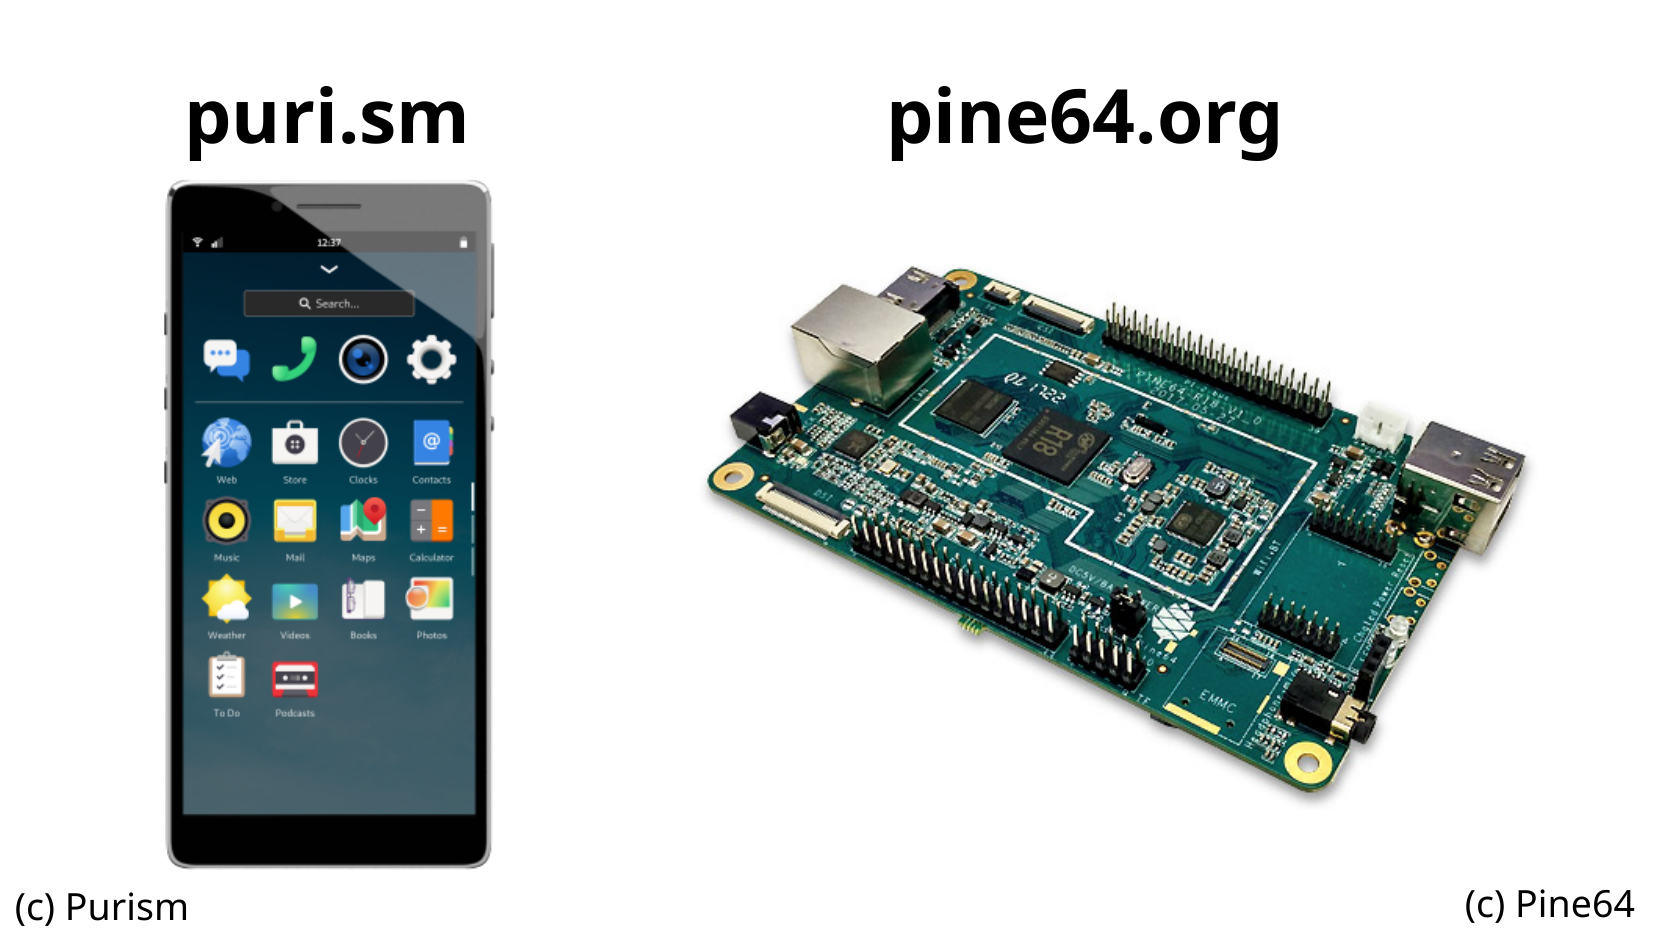

# puri.sm
pine64.org
(c) Pine64
(c) Purism